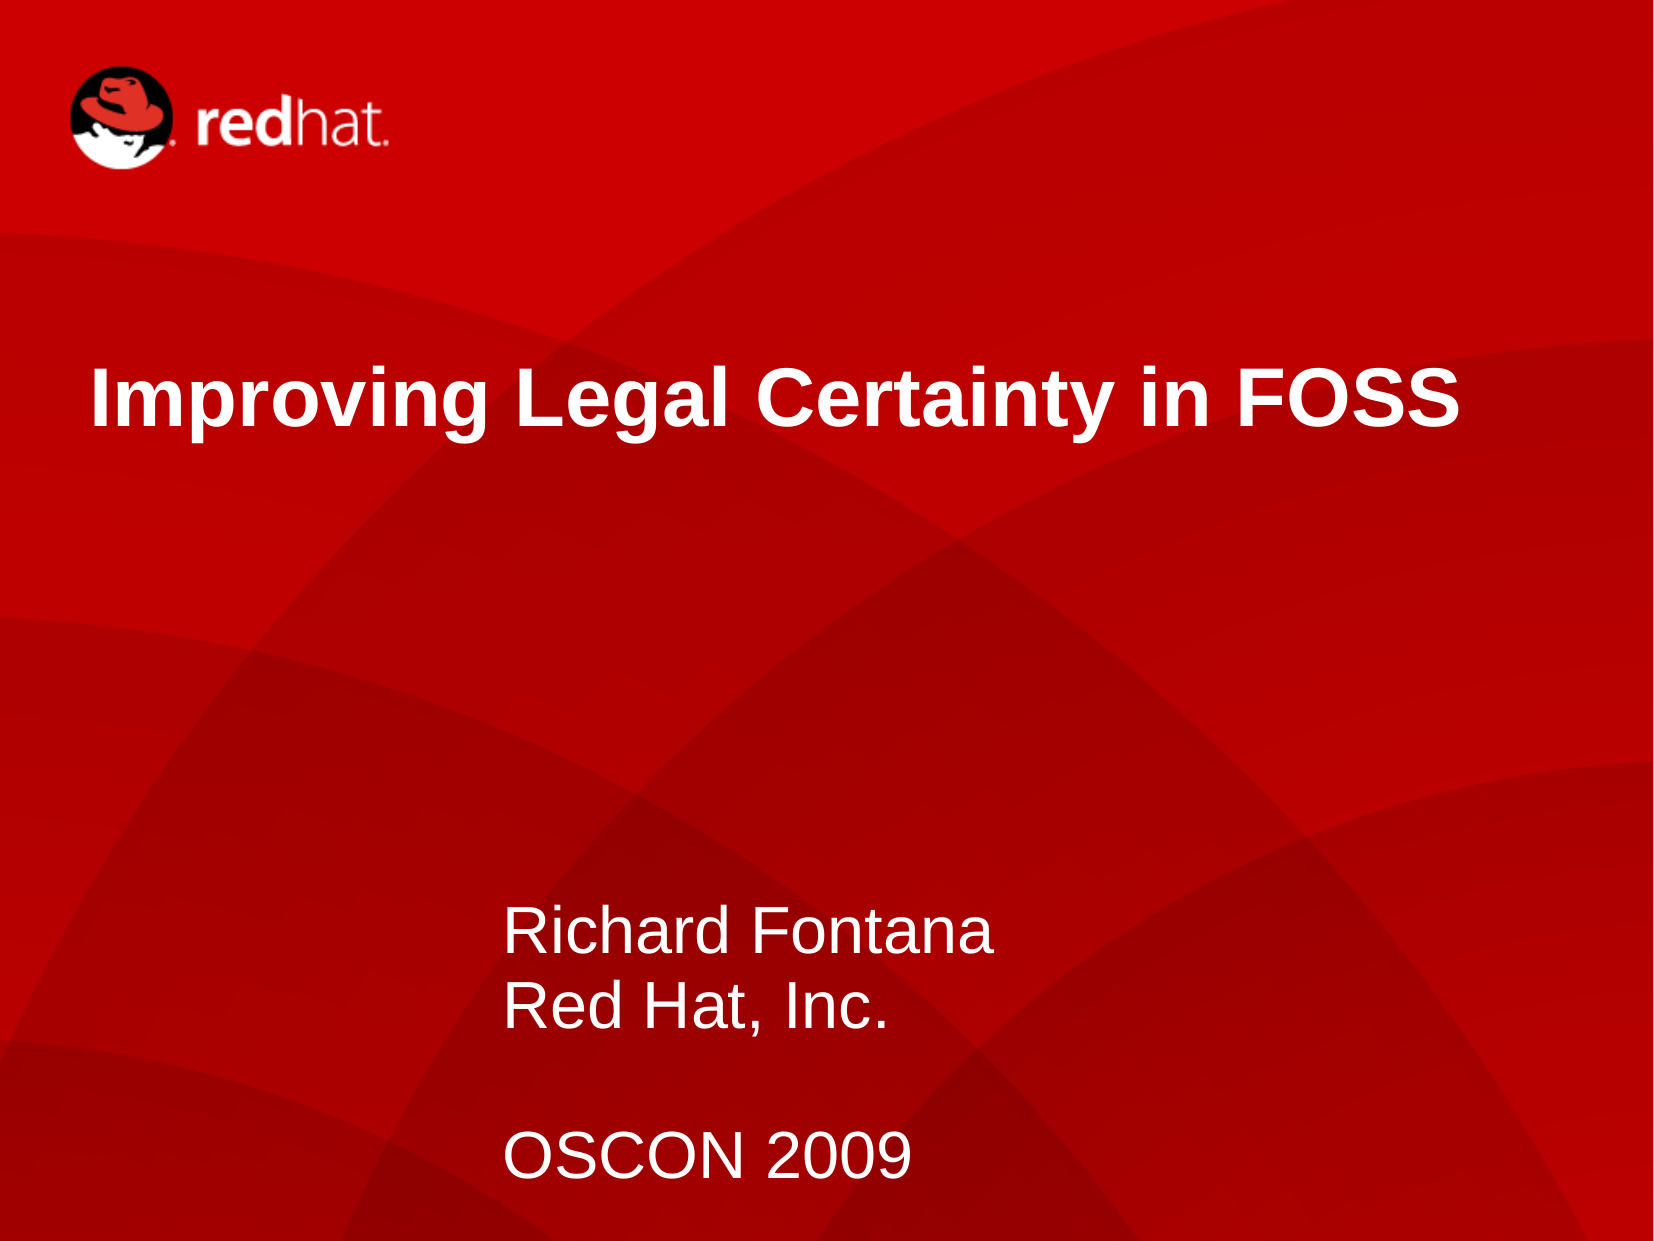

Improving Legal Certainty in FOSS
Richard Fontana
Red Hat, Inc.
OSCON 2009